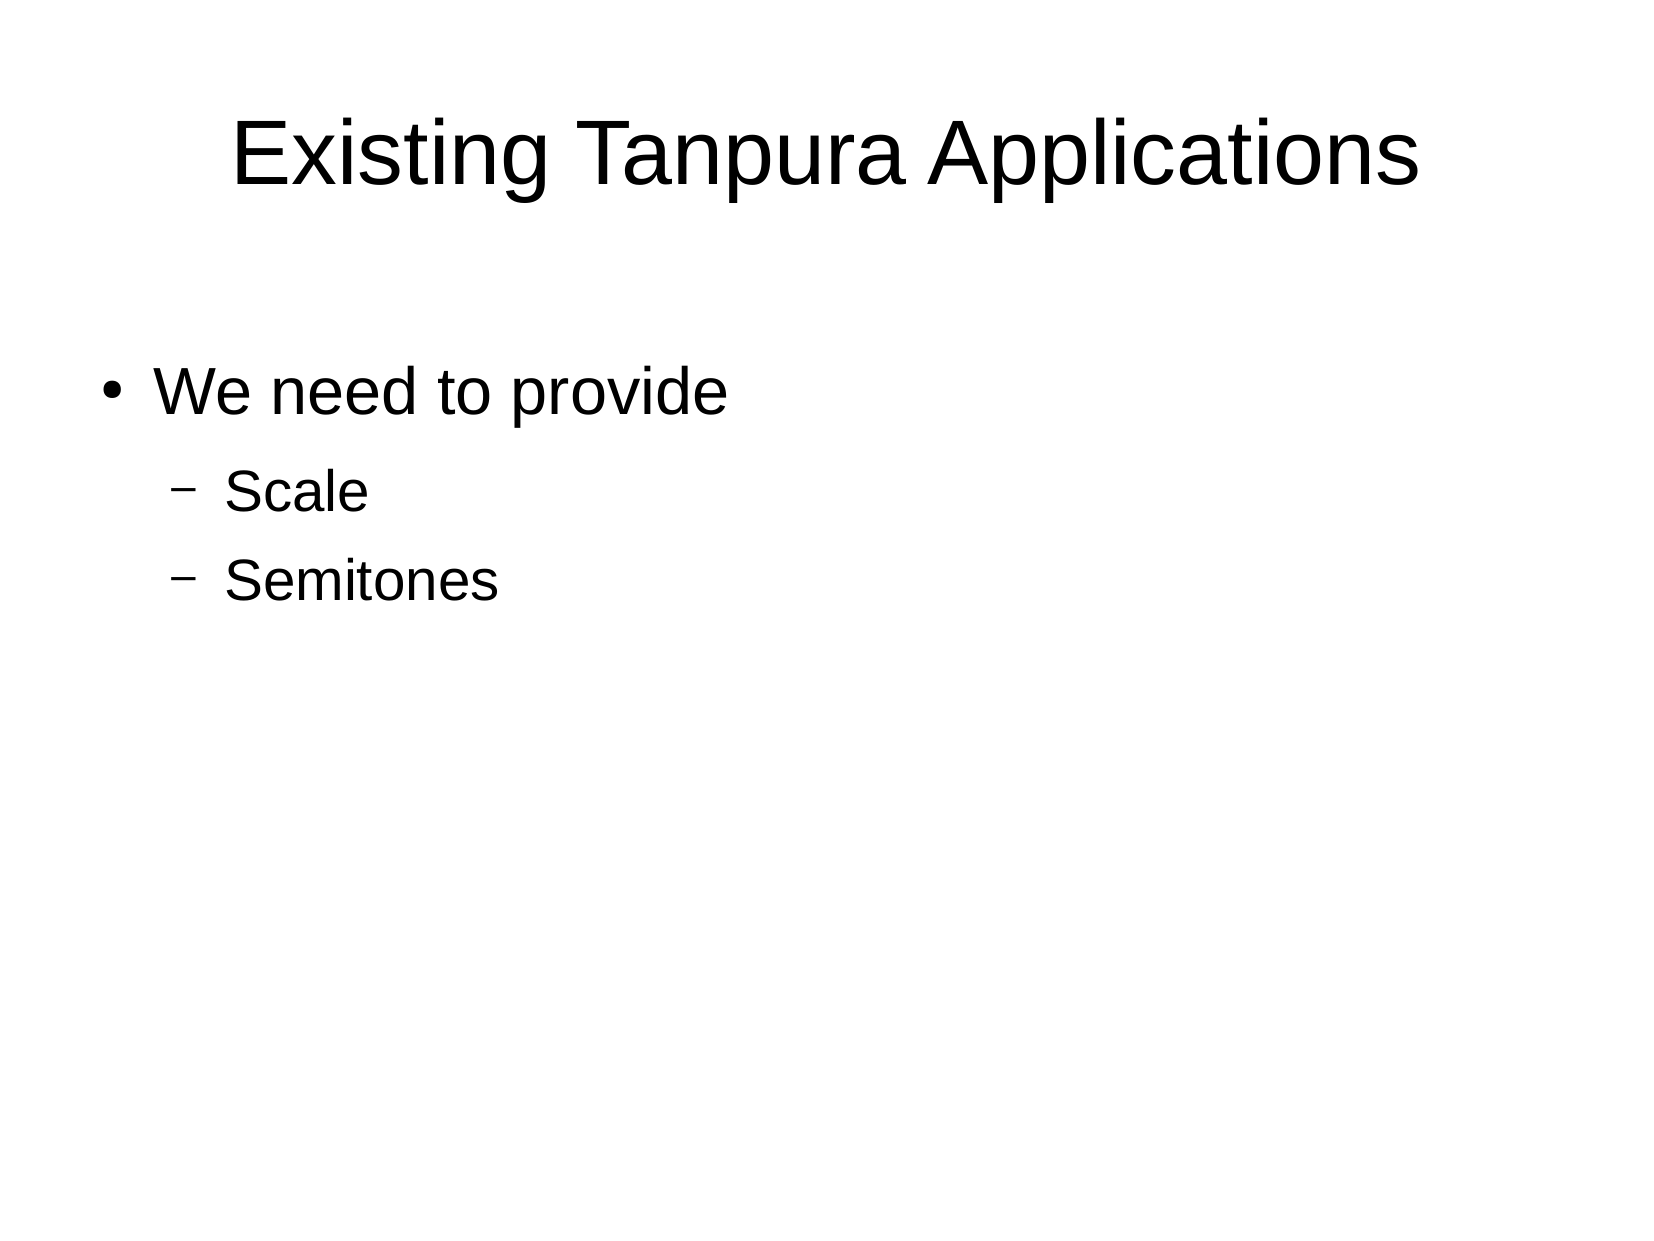

# Existing Tanpura Applications
We need to provide
Scale
Semitones